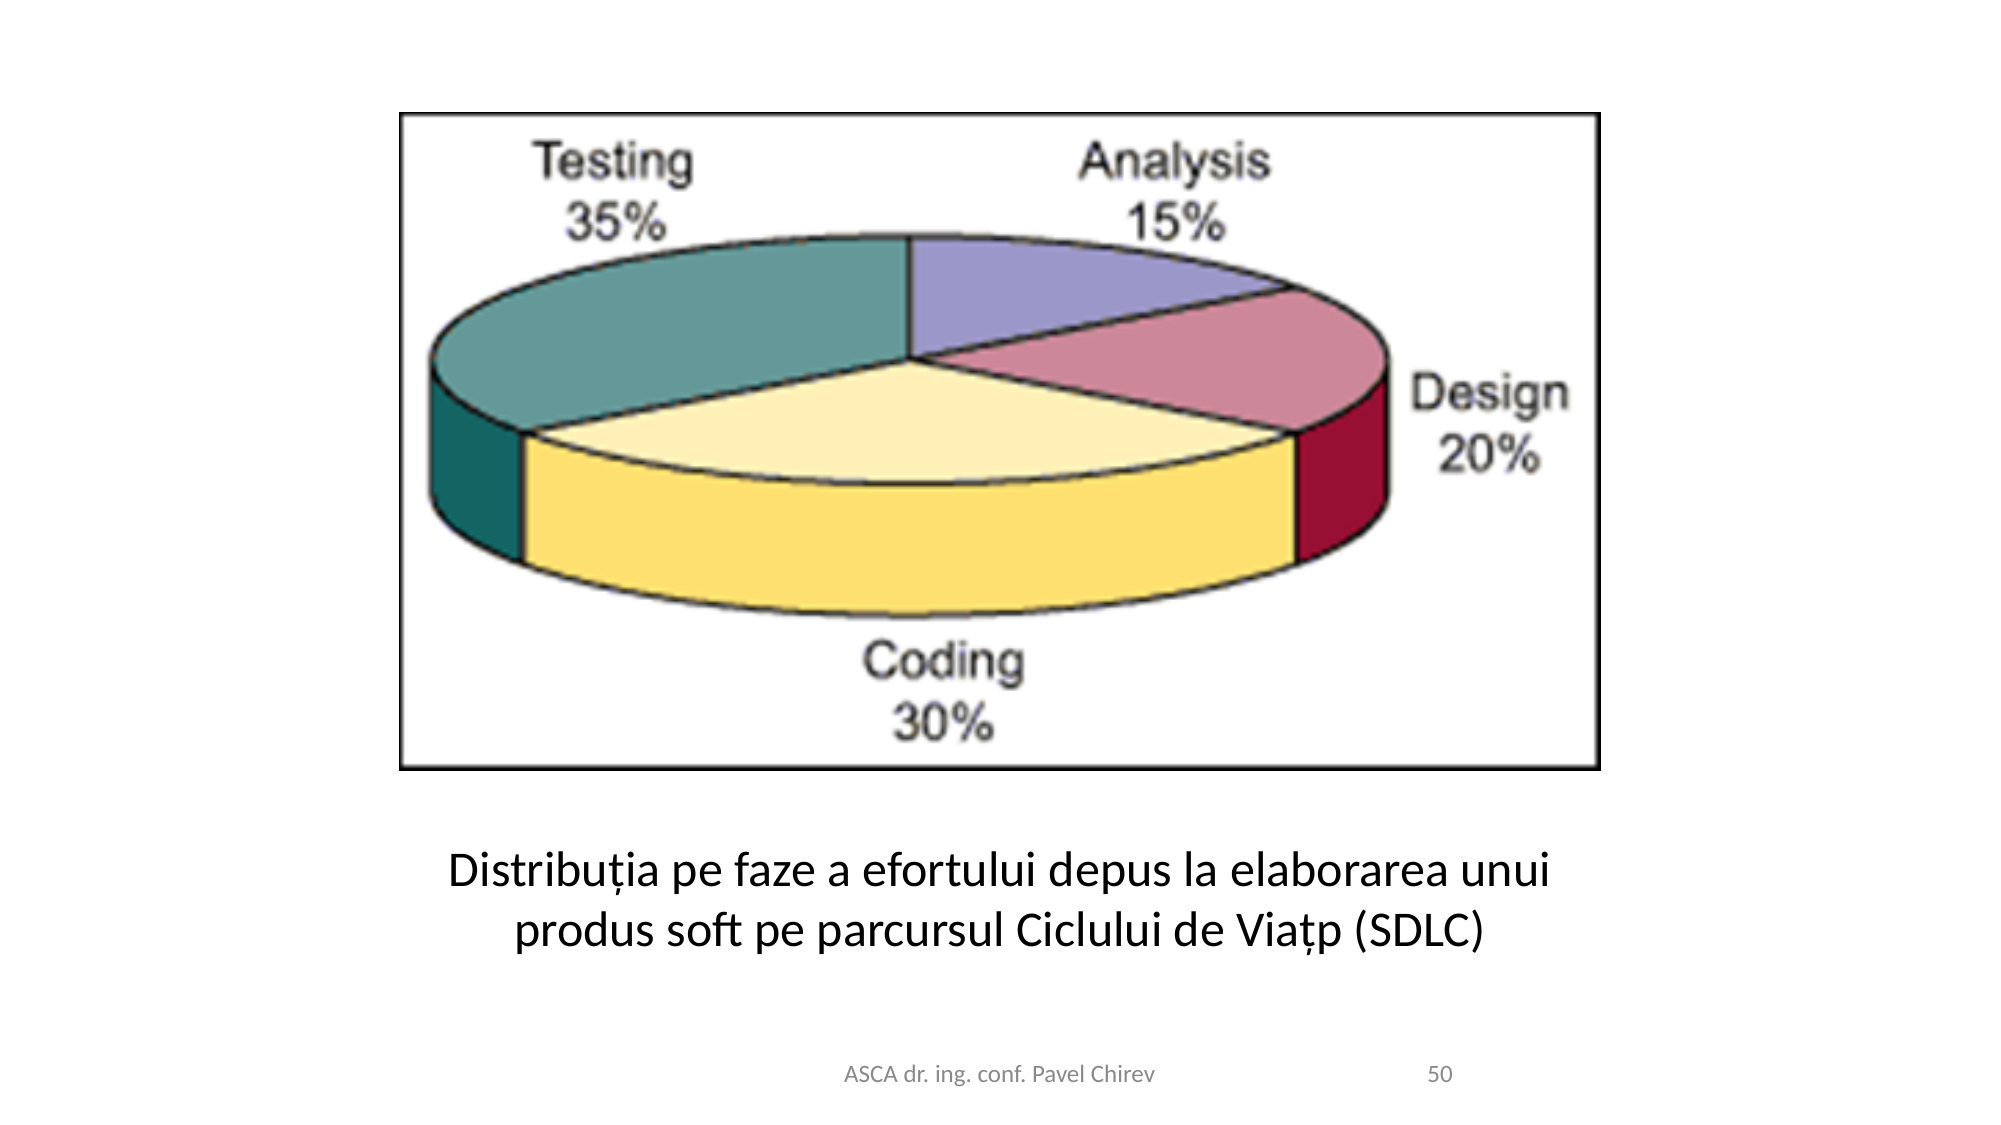

Distribuția pe faze a efortului depus la elaborarea unui produs soft pe parcursul Ciclului de Viațp (SDLC)
ASCA dr. ing. conf. Pavel Chirev